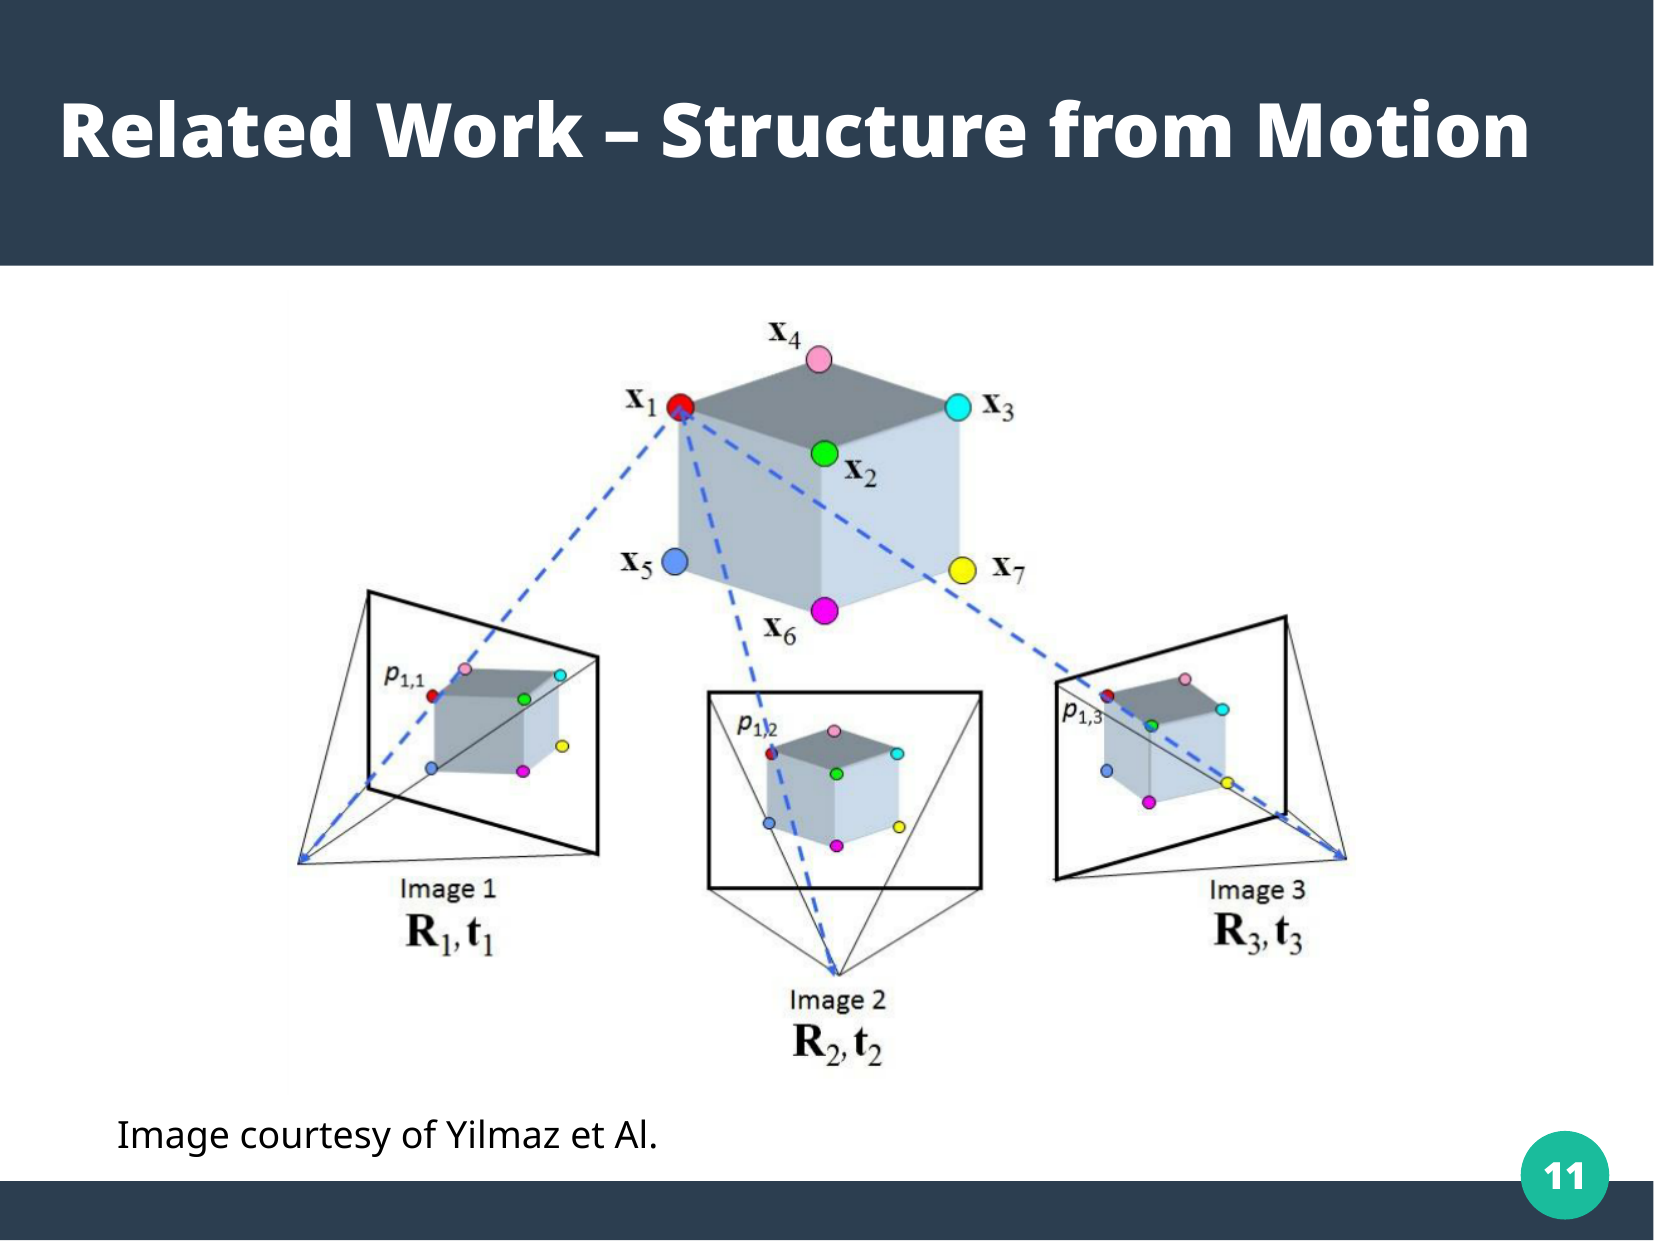

# Related Work – Structure from Motion
Image courtesy of Yilmaz et Al.
11